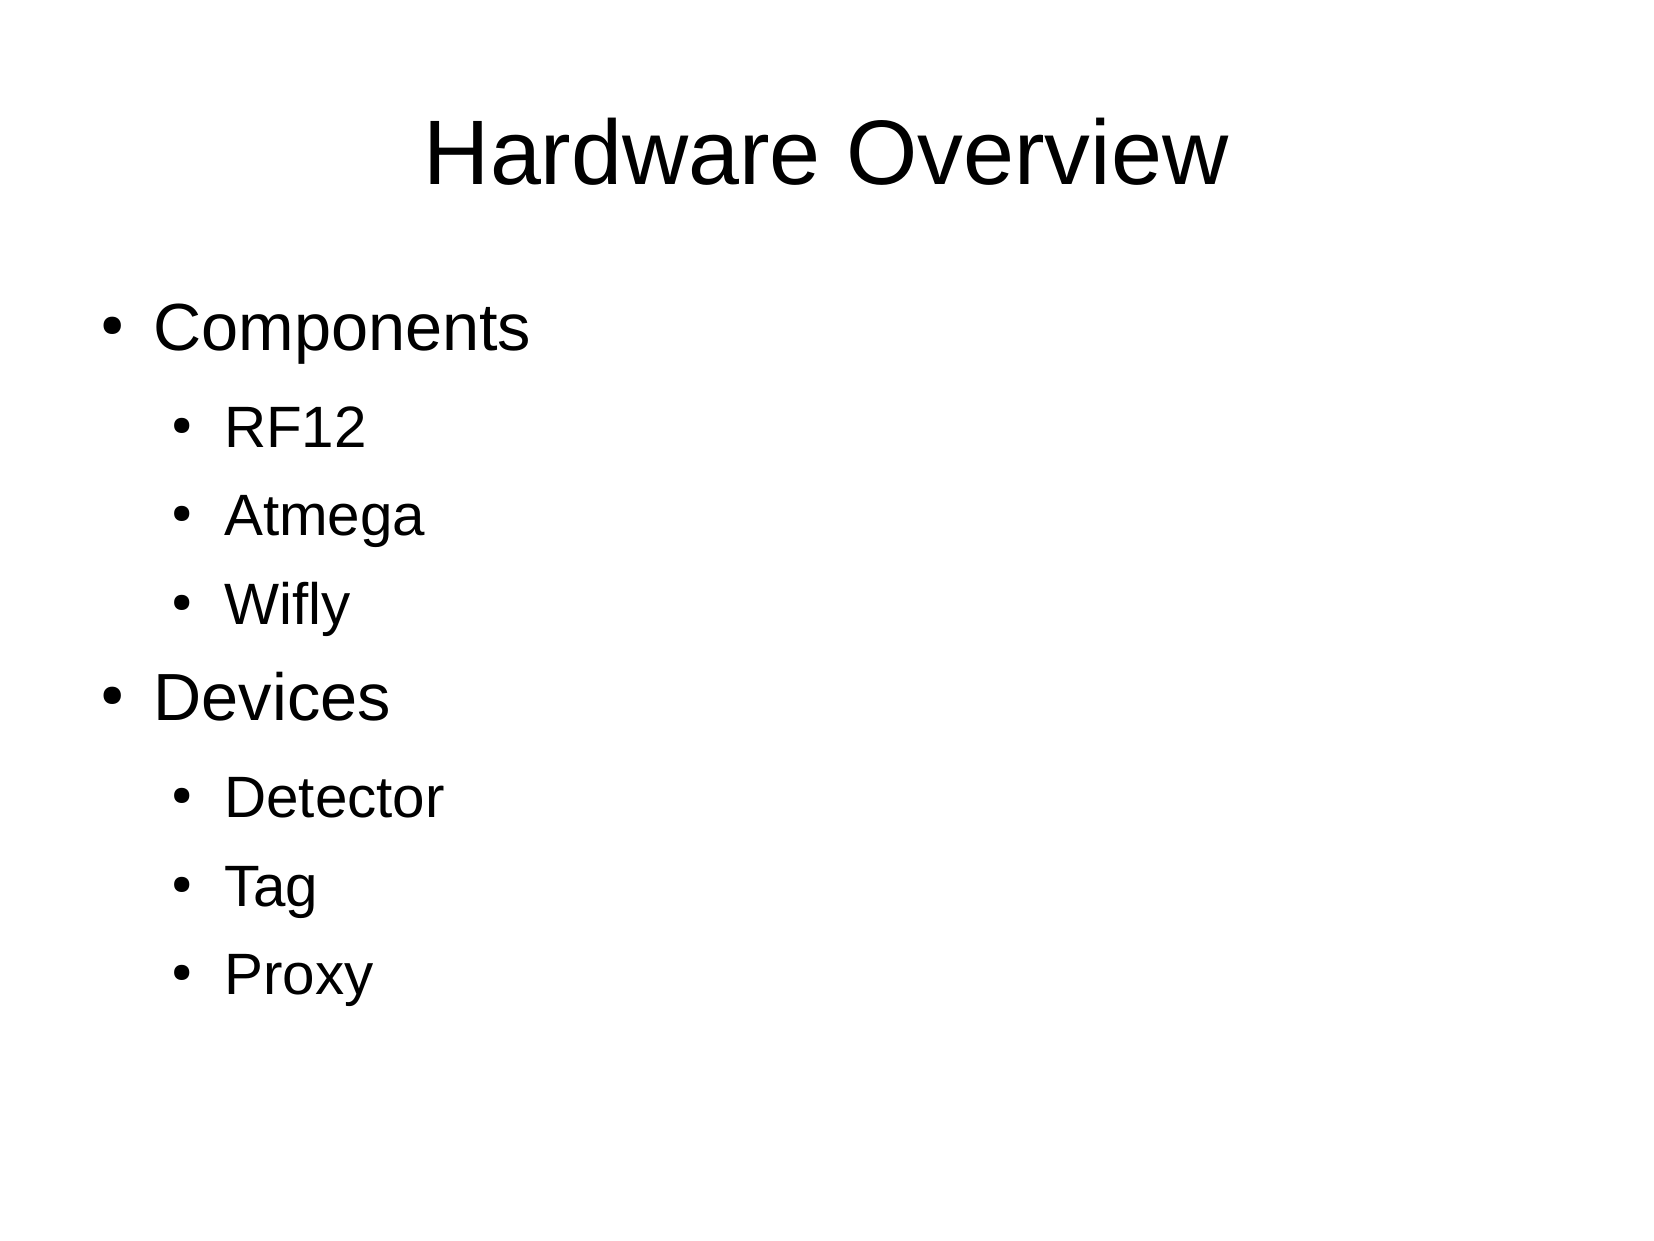

# Hardware Overview
Components
RF12
Atmega
Wifly
Devices
Detector
Tag
Proxy